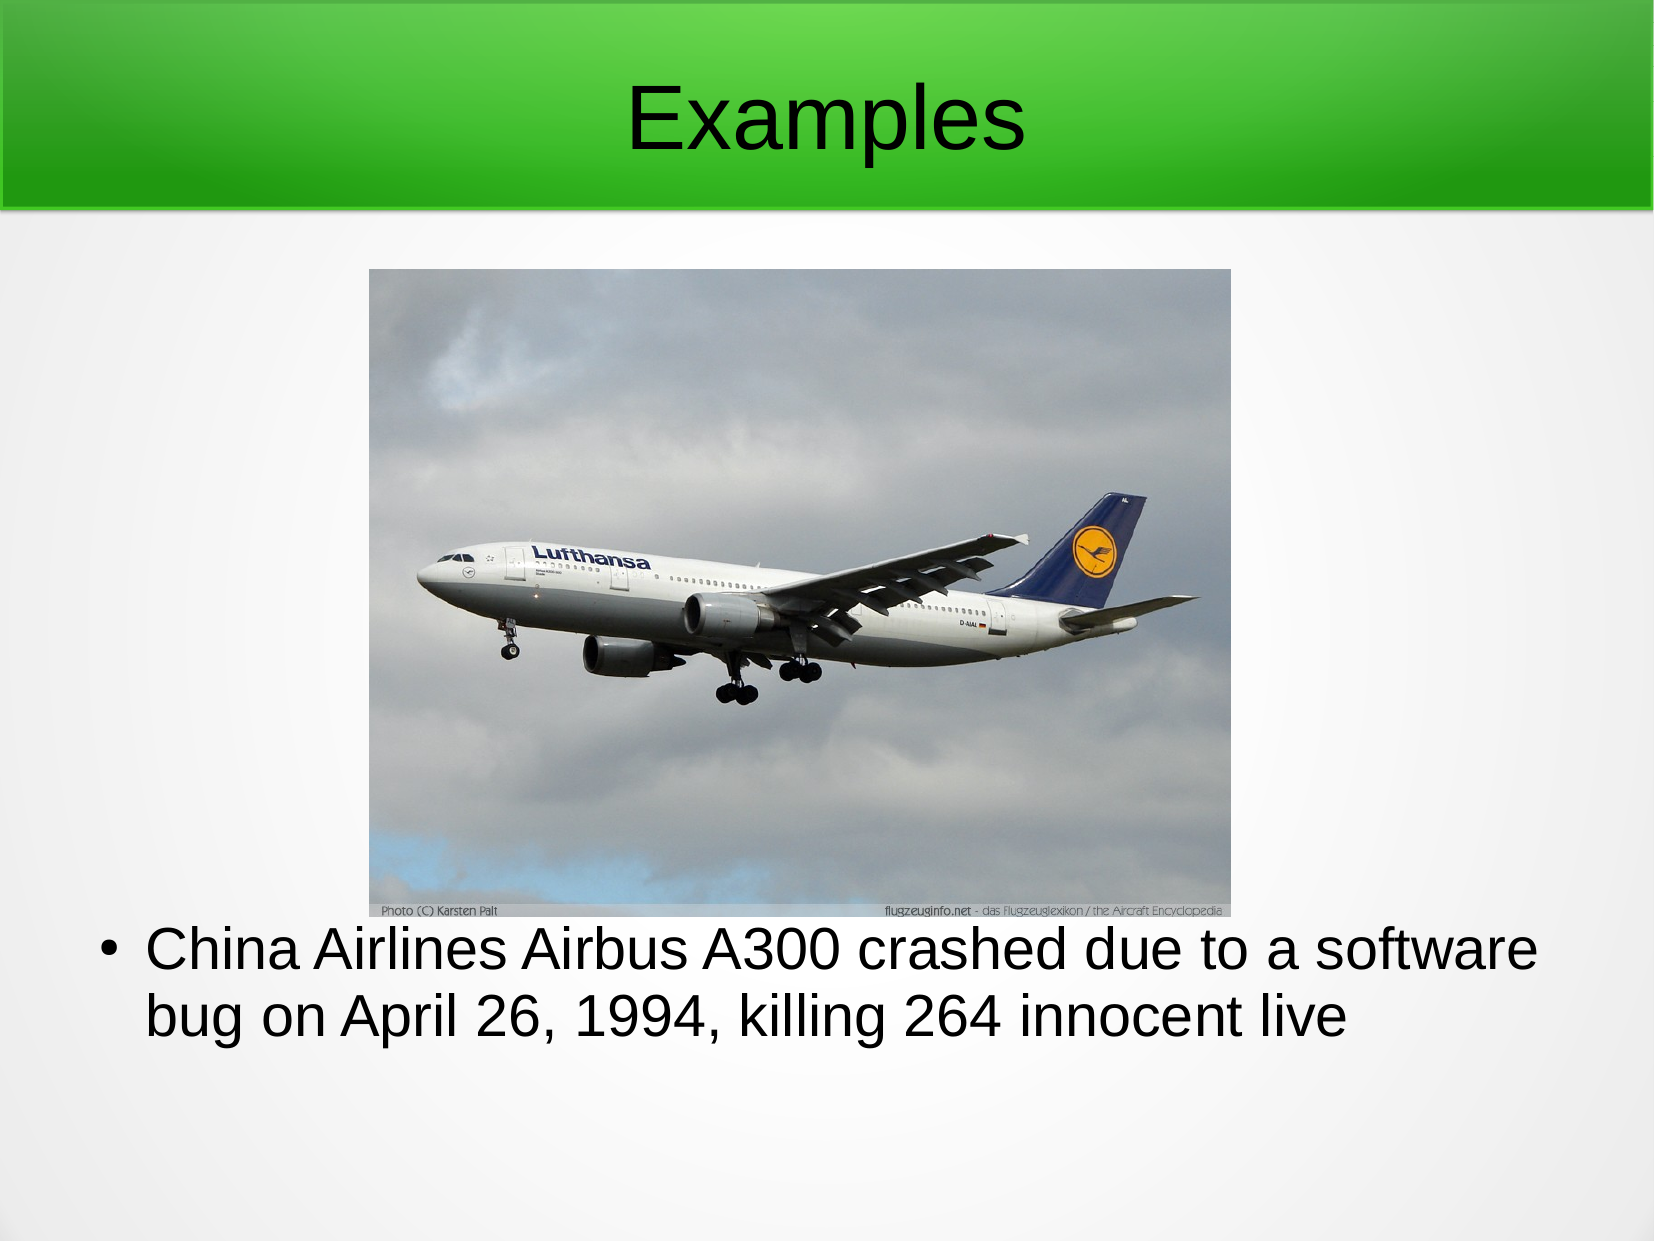

# Examples
China Airlines Airbus A300 crashed due to a software bug on April 26, 1994, killing 264 innocent live